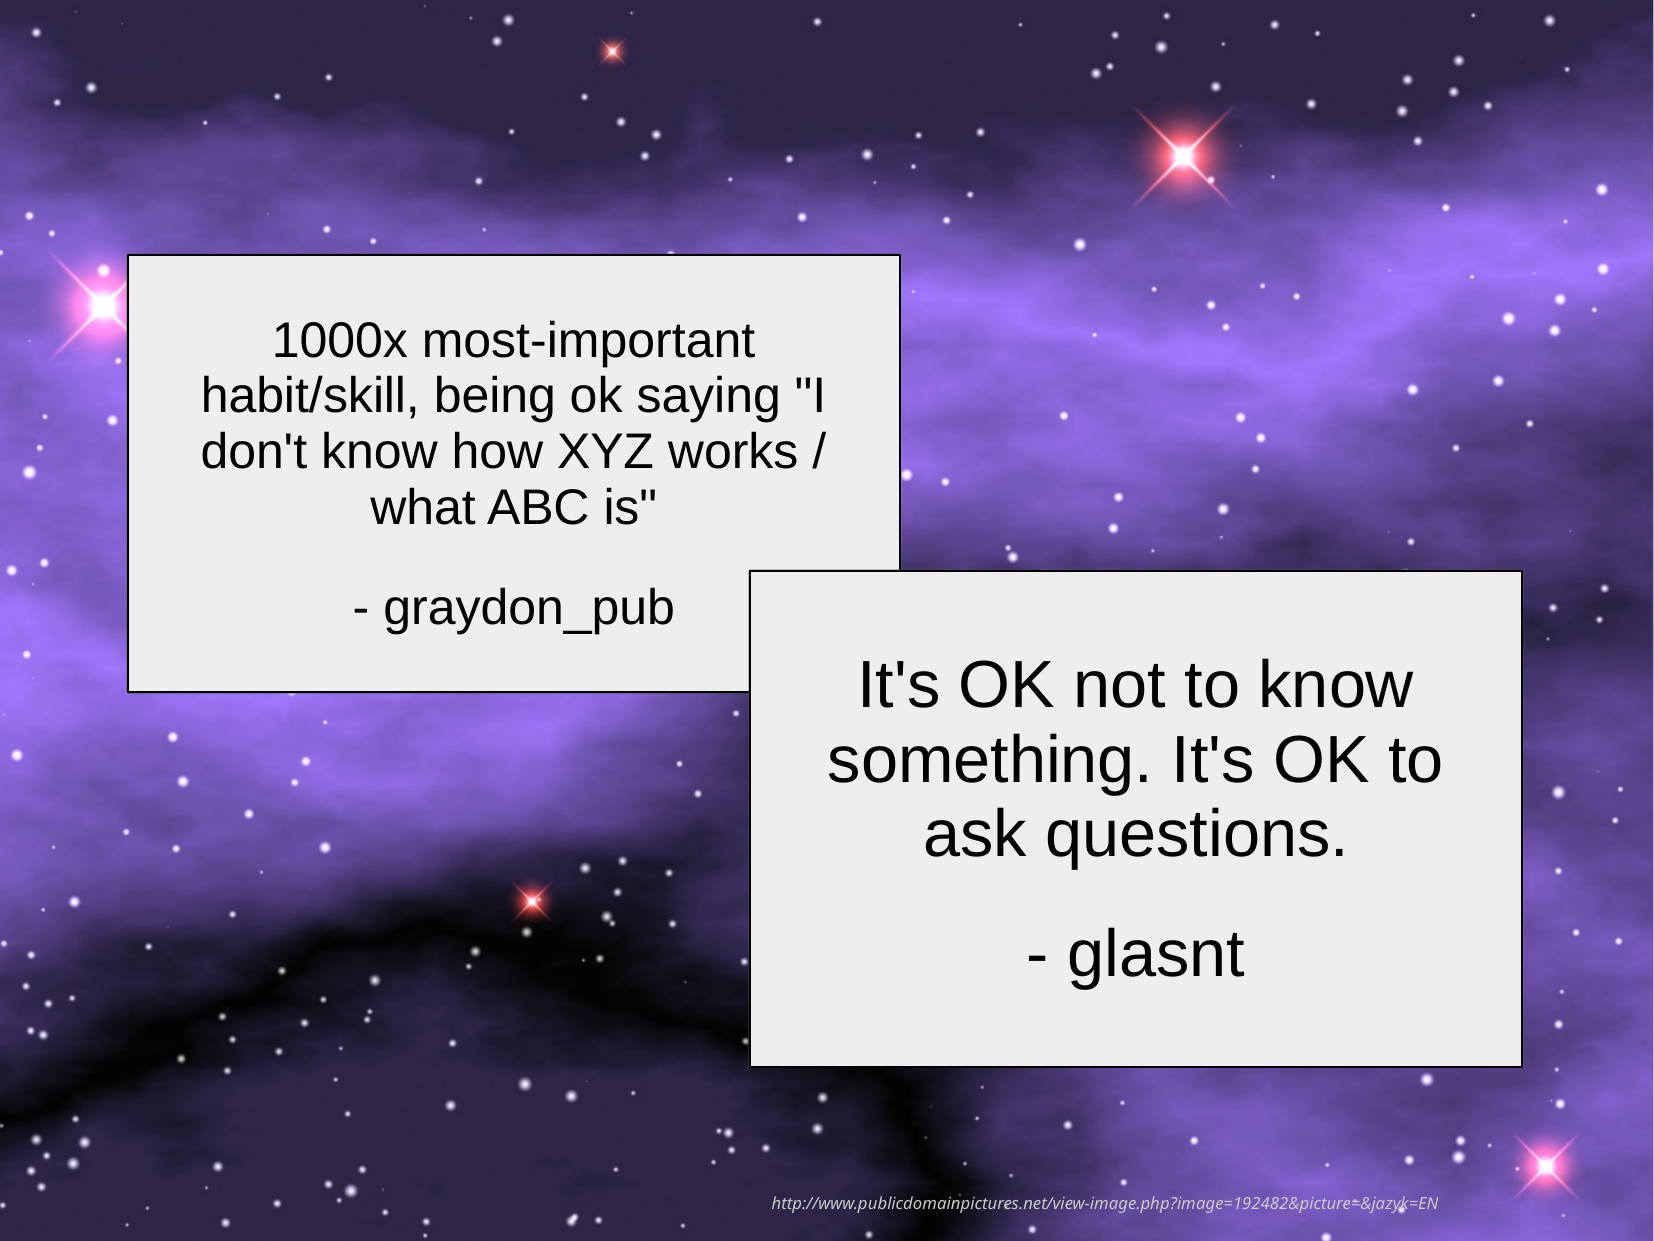

# 1000x most-important habit/skill, being ok saying "I don't know how XYZ works / what ABC is"
- graydon_pub
It's OK not to know something. It's OK to ask questions.
- glasnt
http://www.publicdomainpictures.net/view-image.php?image=192482&picture=&jazyk=EN